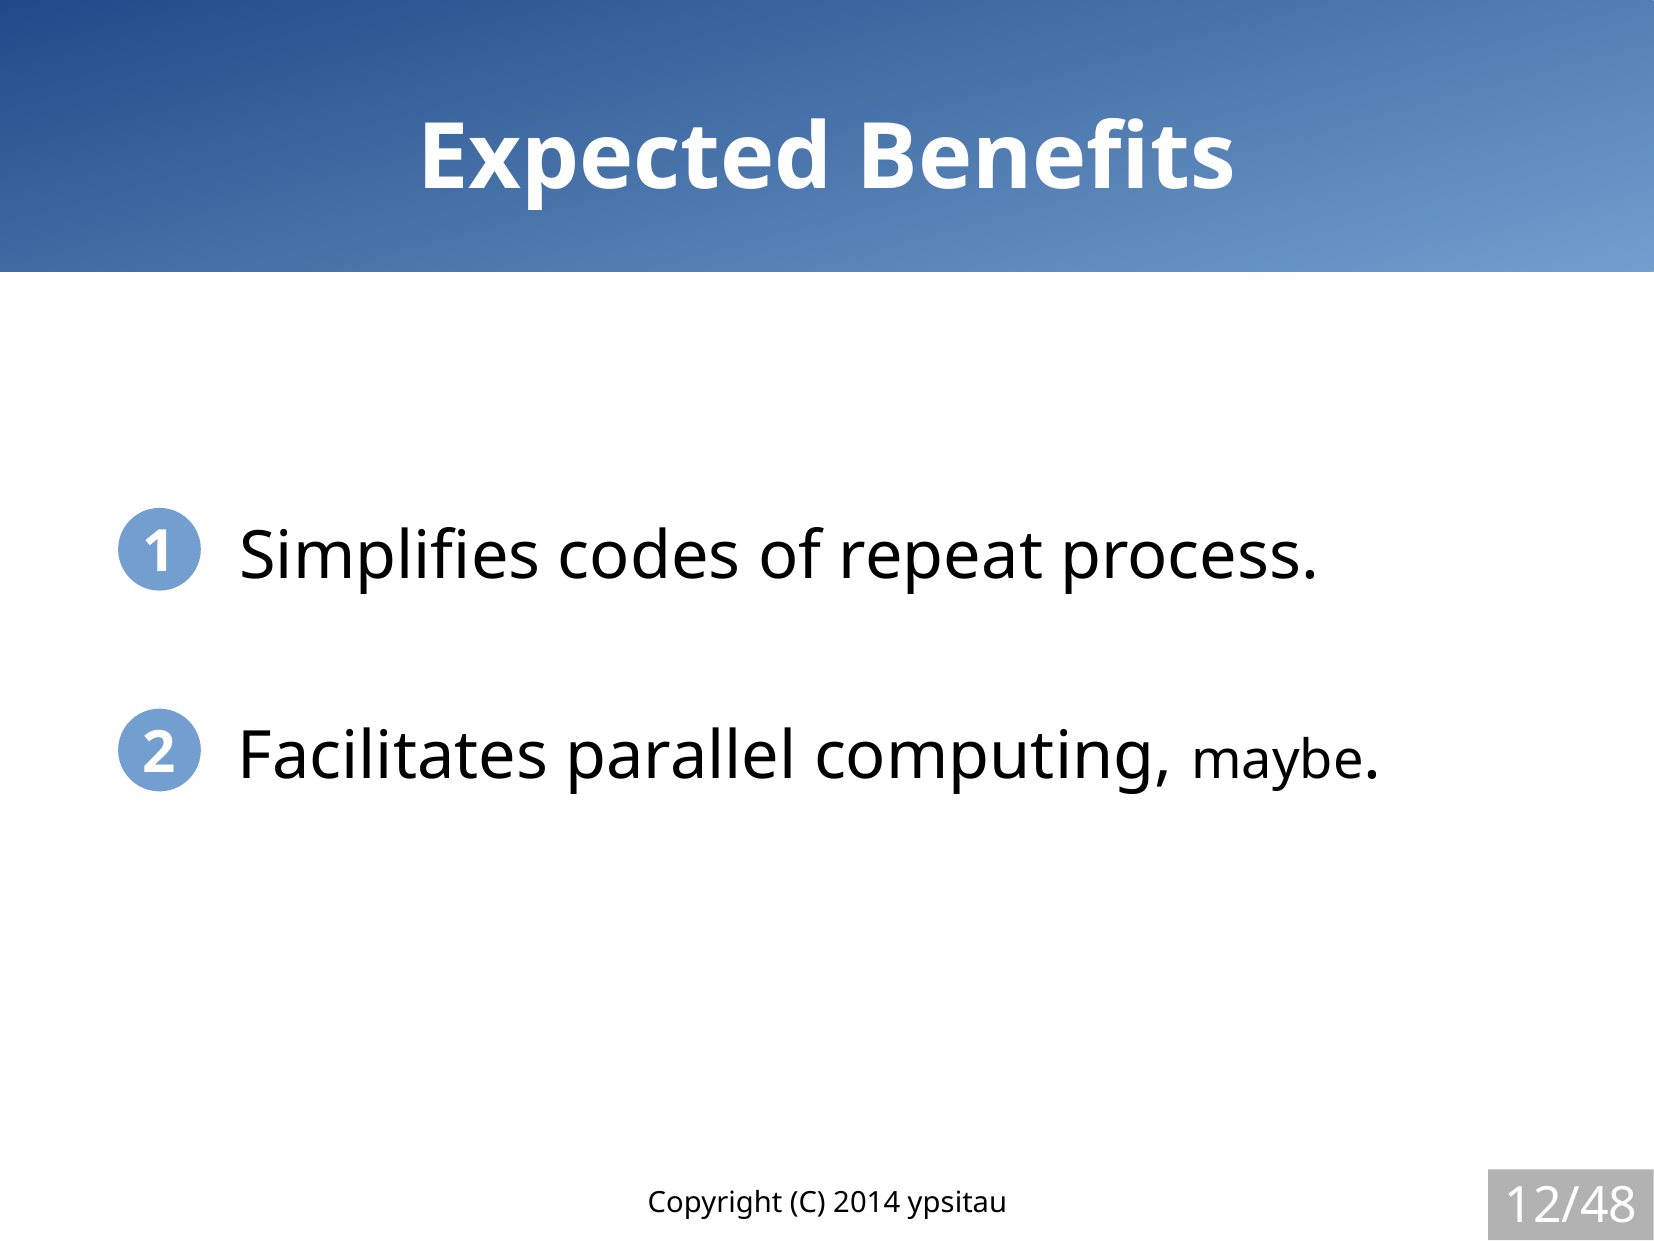

# Expected Benefits
Simplifies codes of repeat process.
1
Facilitates parallel computing, maybe.
2
12
Copyright (C) 2014 ypsitau